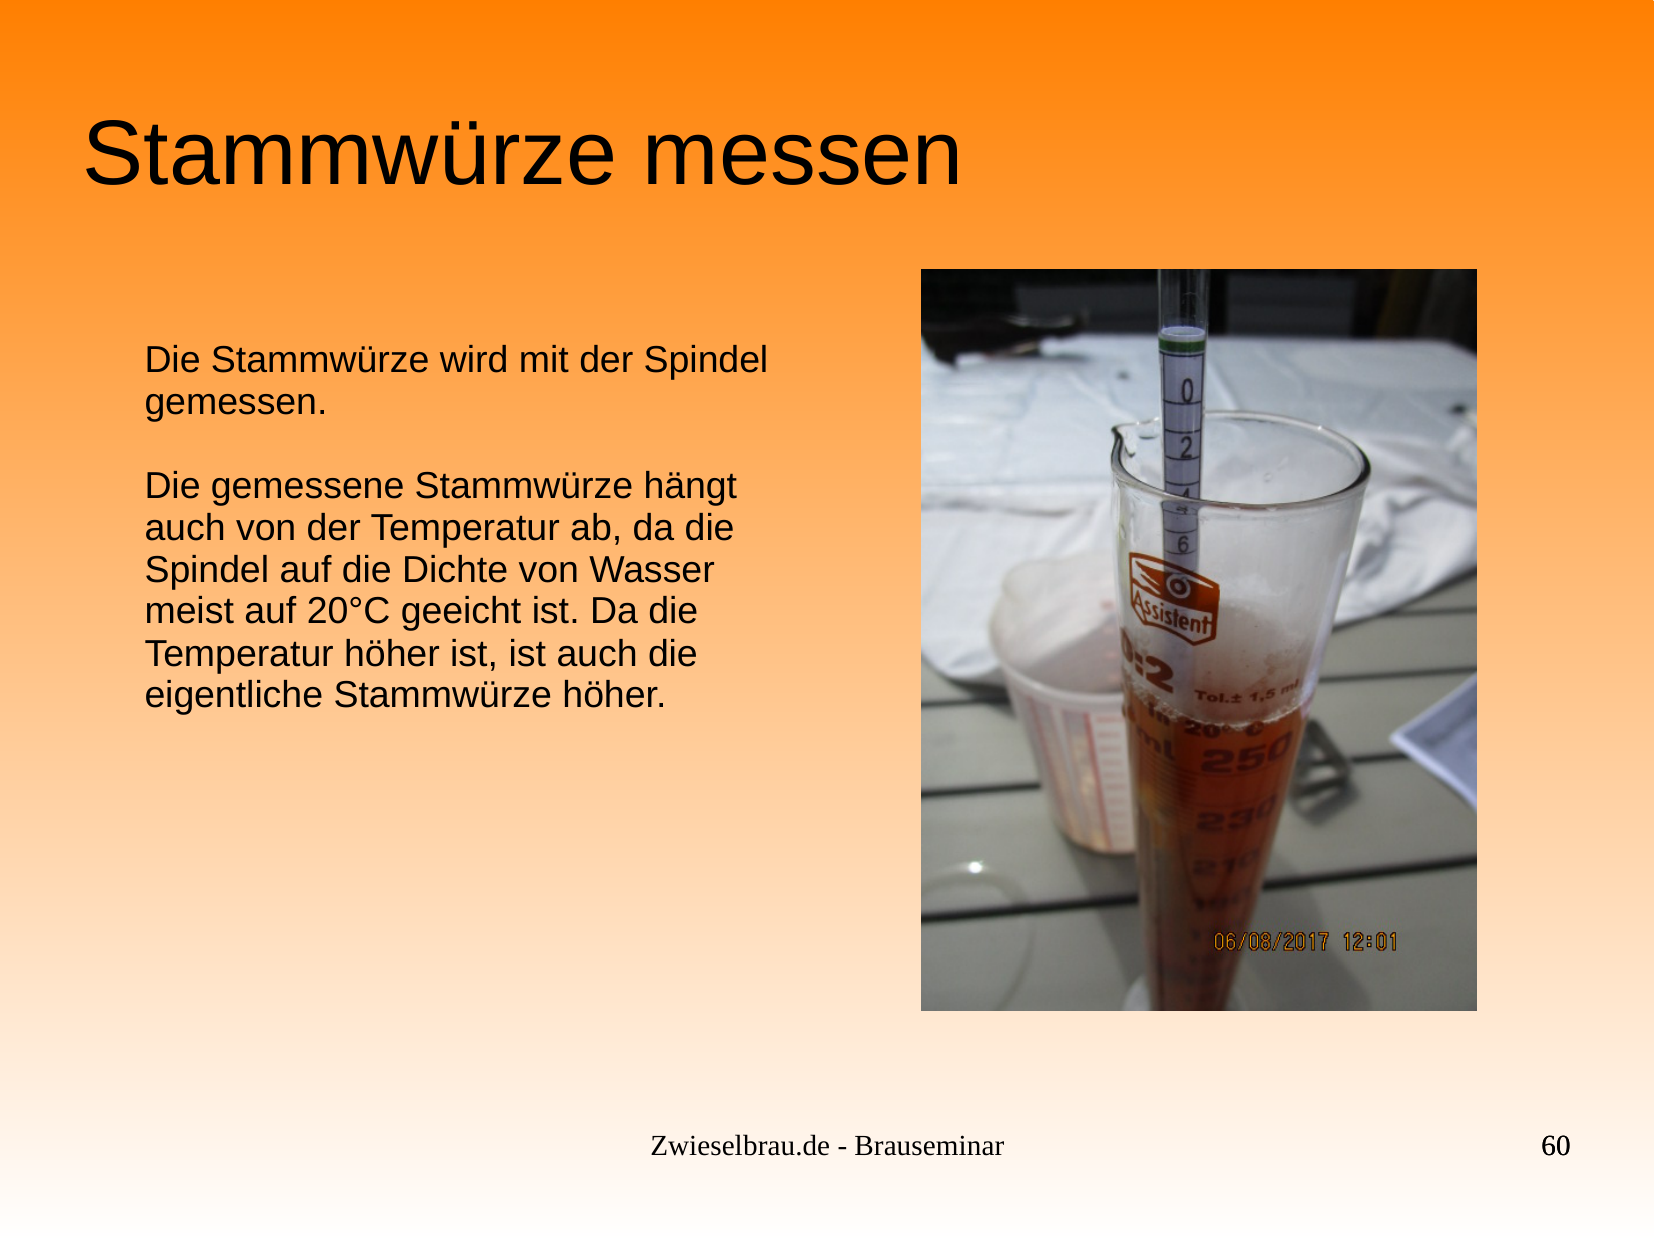

# Stammwürze messen
Die Stammwürze wird mit der Spindel gemessen.
Die gemessene Stammwürze hängt auch von der Temperatur ab, da die Spindel auf die Dichte von Wasser meist auf 20°C geeicht ist. Da die Temperatur höher ist, ist auch die eigentliche Stammwürze höher.
Zwieselbrau.de - Brauseminar
60